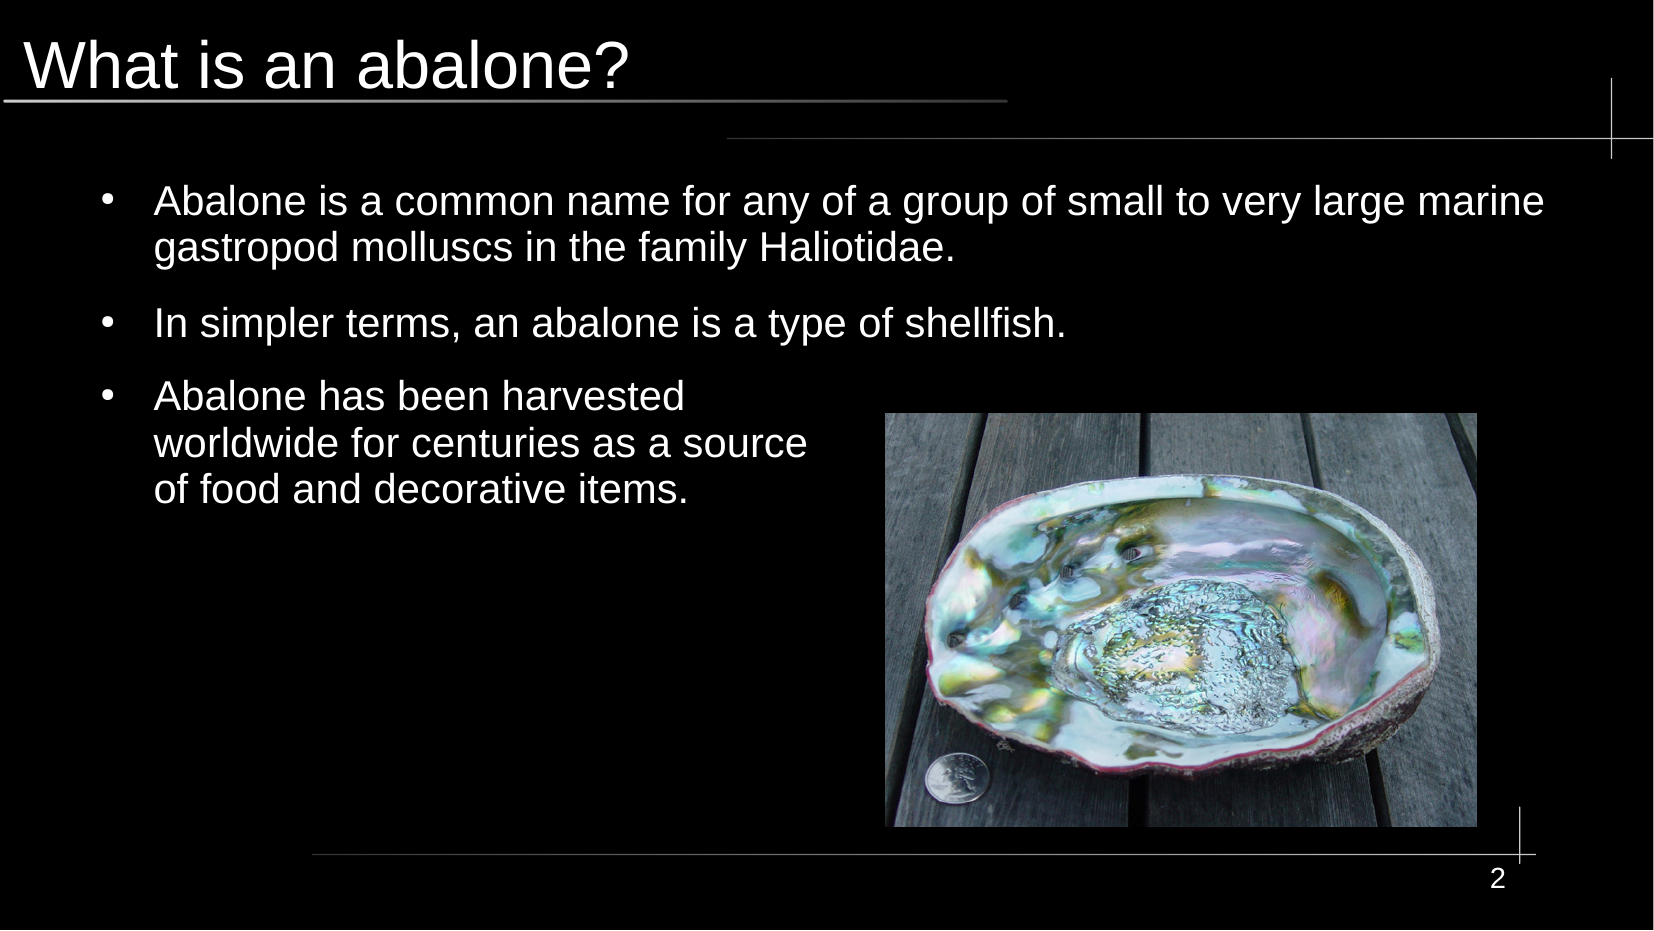

# What is an abalone?
Abalone is a common name for any of a group of small to very large marine gastropod molluscs in the family Haliotidae.
In simpler terms, an abalone is a type of shellfish.
Abalone has been harvested worldwide for centuries as a source of food and decorative items.
2